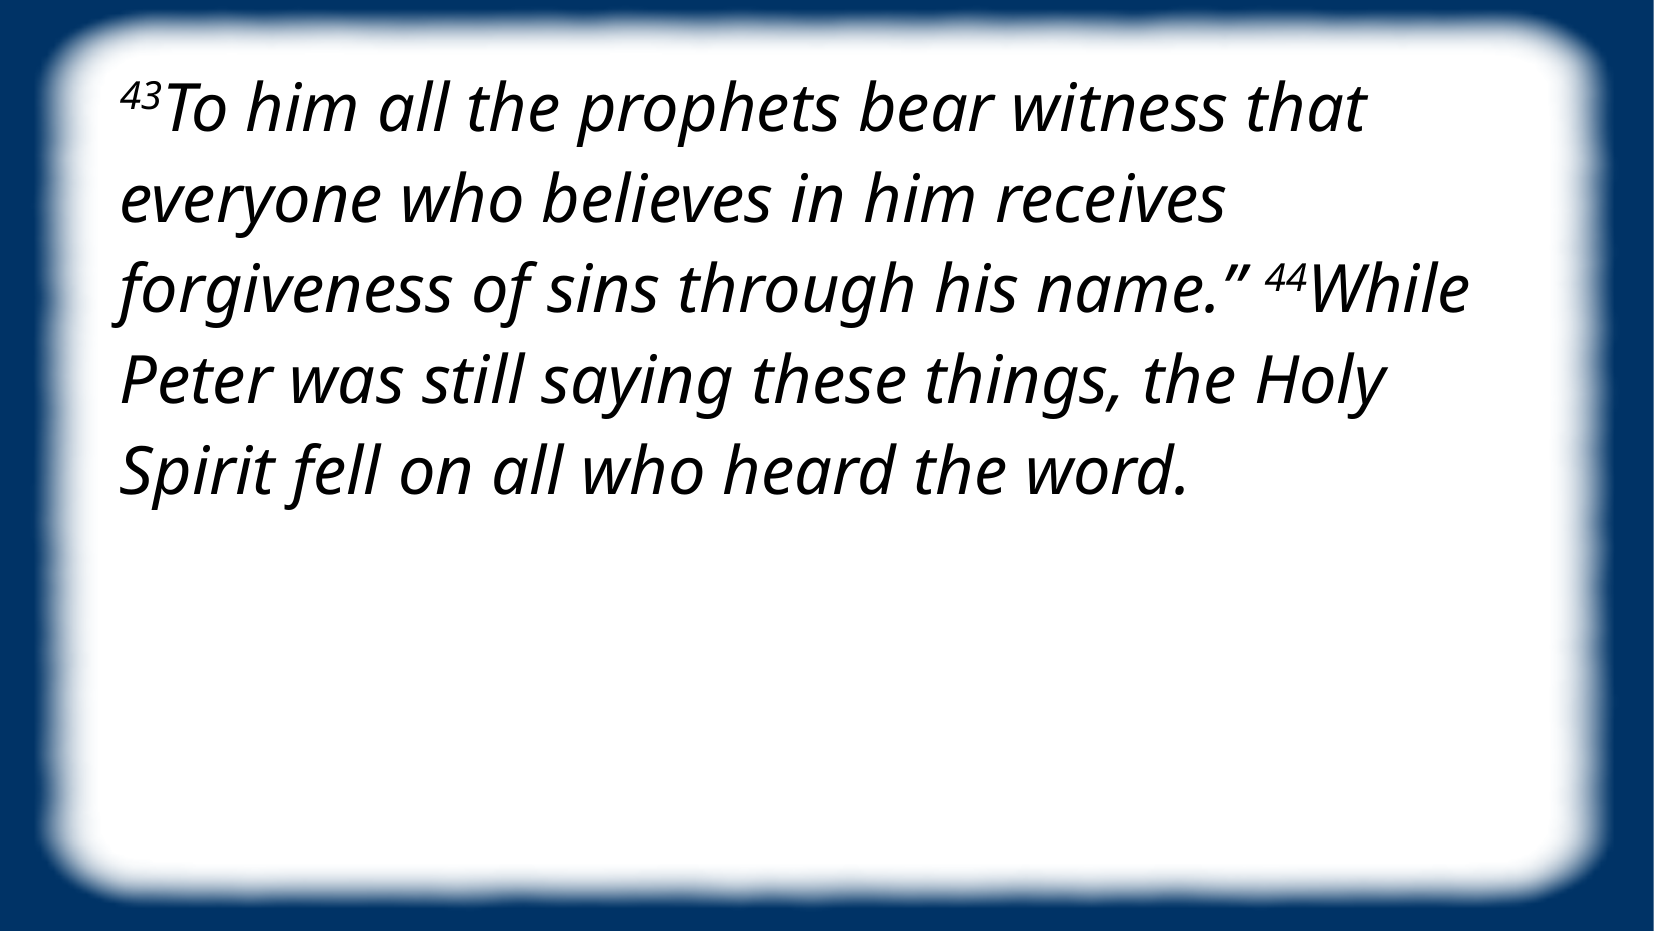

43To him all the prophets bear witness that everyone who believes in him receives forgiveness of sins through his name.” 44While Peter was still saying these things, the Holy Spirit fell on all who heard the word.